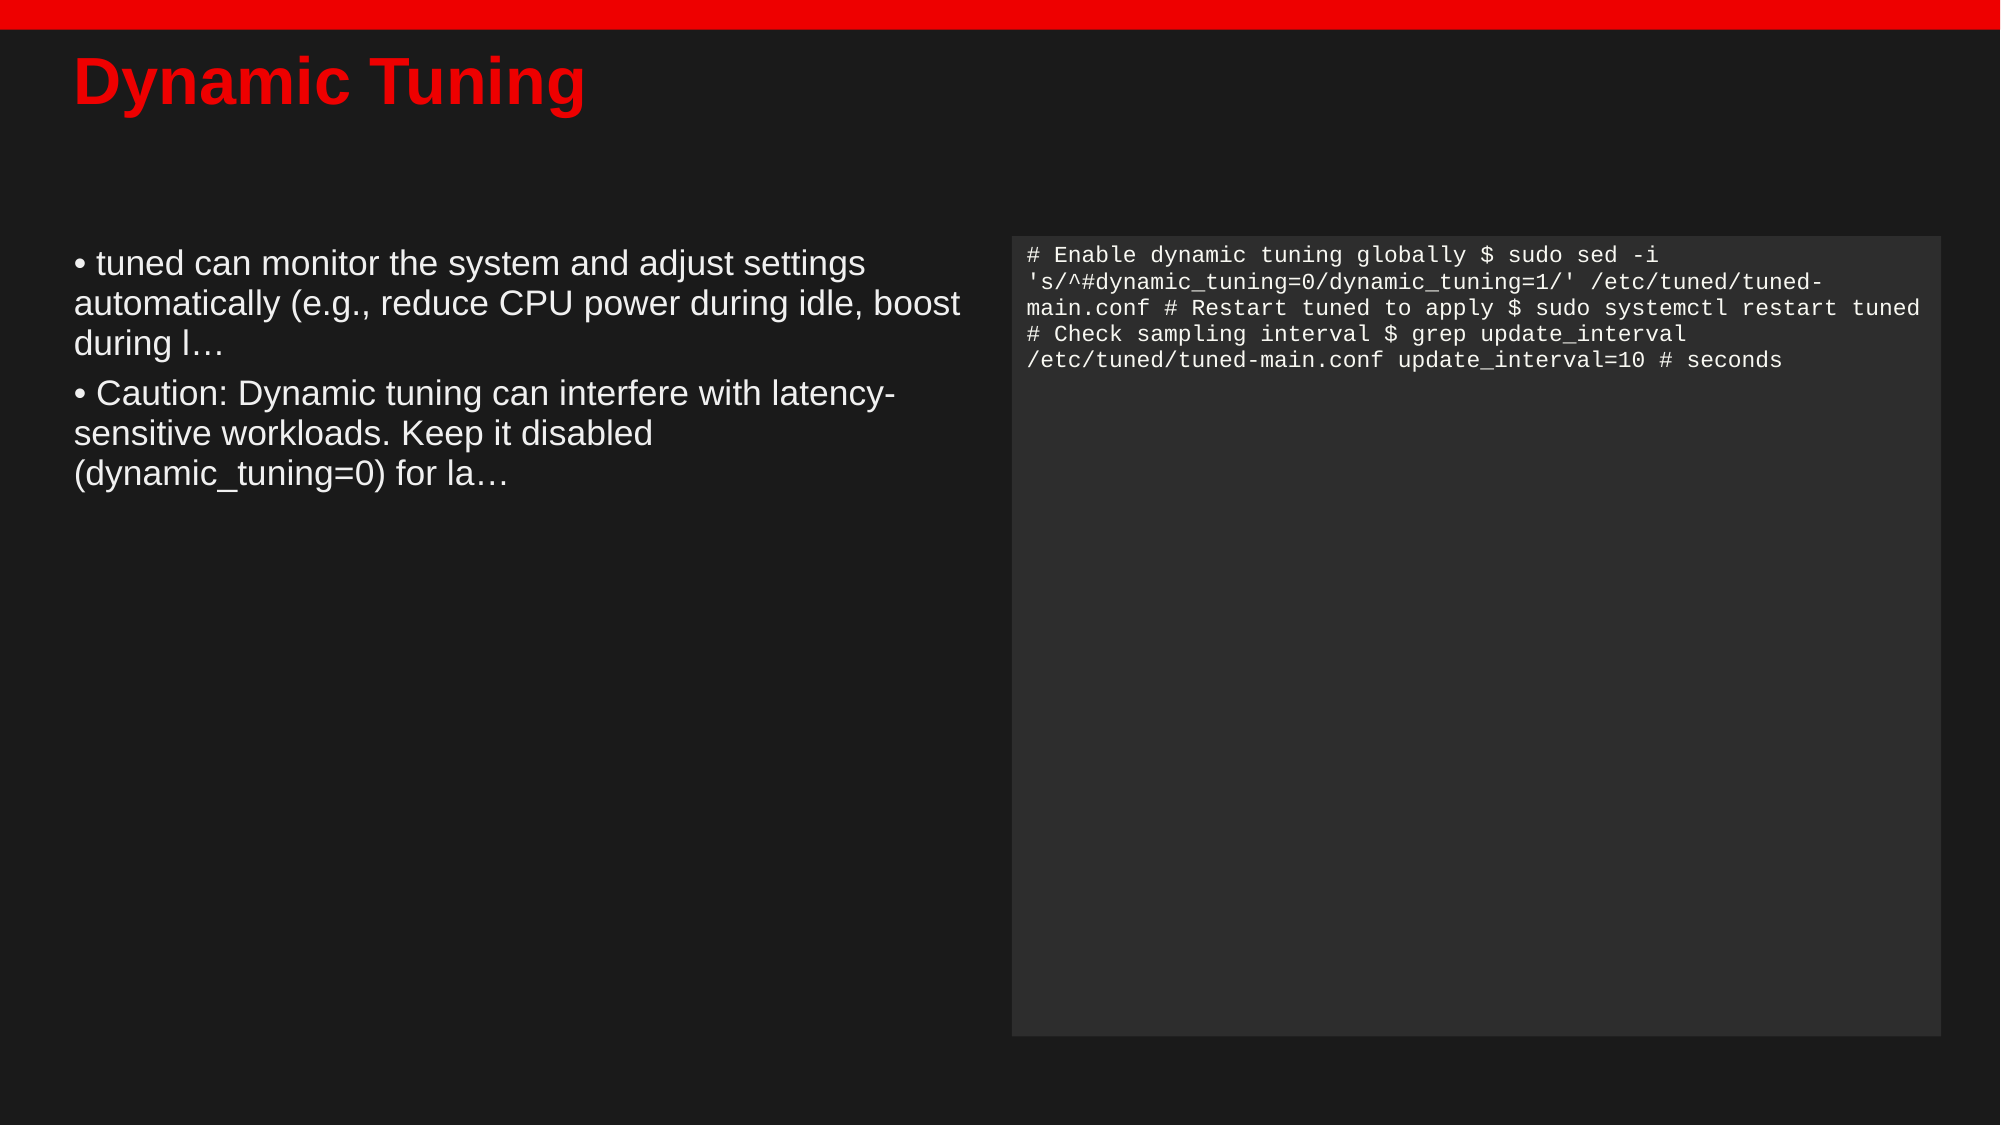

Dynamic Tuning
• tuned can monitor the system and adjust settings automatically (e.g., reduce CPU power during idle, boost during l…
• Caution: Dynamic tuning can interfere with latency-sensitive workloads. Keep it disabled (dynamic_tuning=0) for la…
# Enable dynamic tuning globally $ sudo sed -i 's/^#dynamic_tuning=0/dynamic_tuning=1/' /etc/tuned/tuned-main.conf # Restart tuned to apply $ sudo systemctl restart tuned # Check sampling interval $ grep update_interval /etc/tuned/tuned-main.conf update_interval=10 # seconds